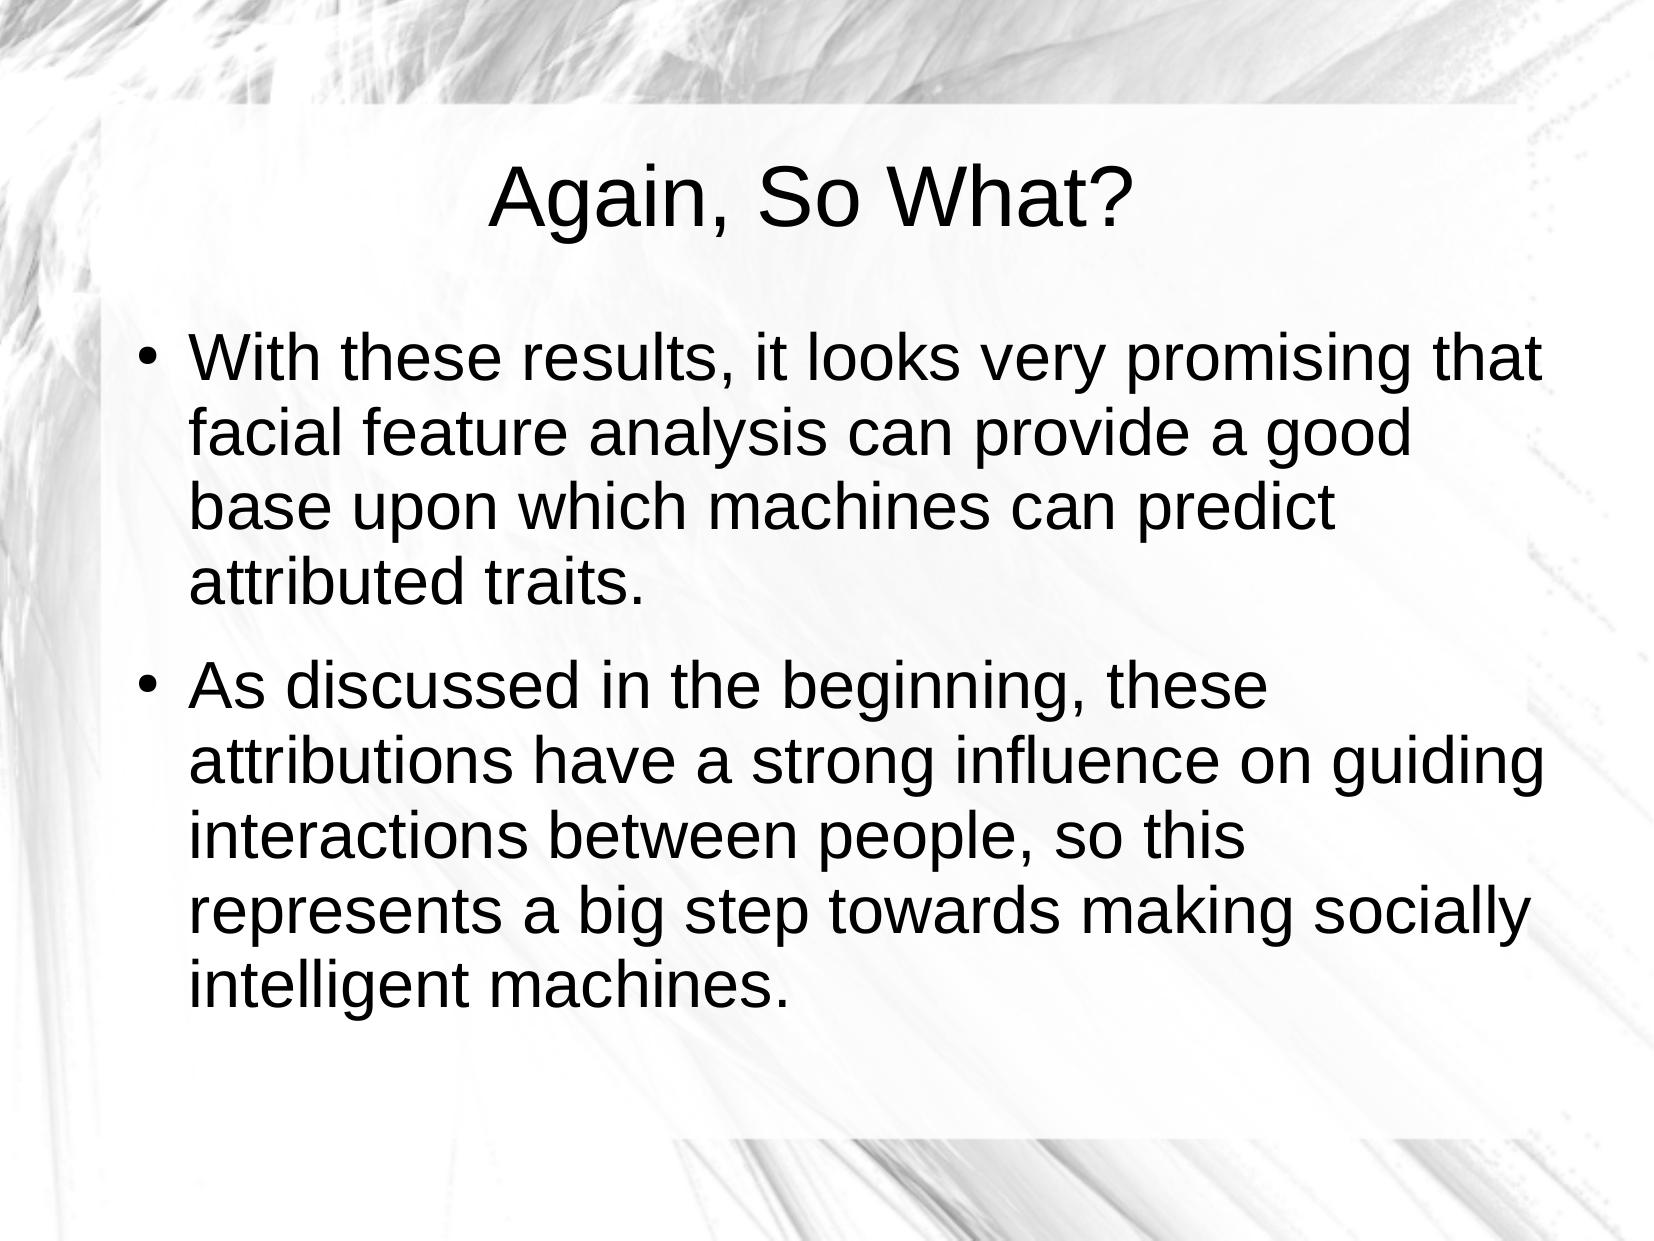

# Again, So What?
With these results, it looks very promising that facial feature analysis can provide a good base upon which machines can predict attributed traits.
As discussed in the beginning, these attributions have a strong influence on guiding interactions between people, so this represents a big step towards making socially intelligent machines.